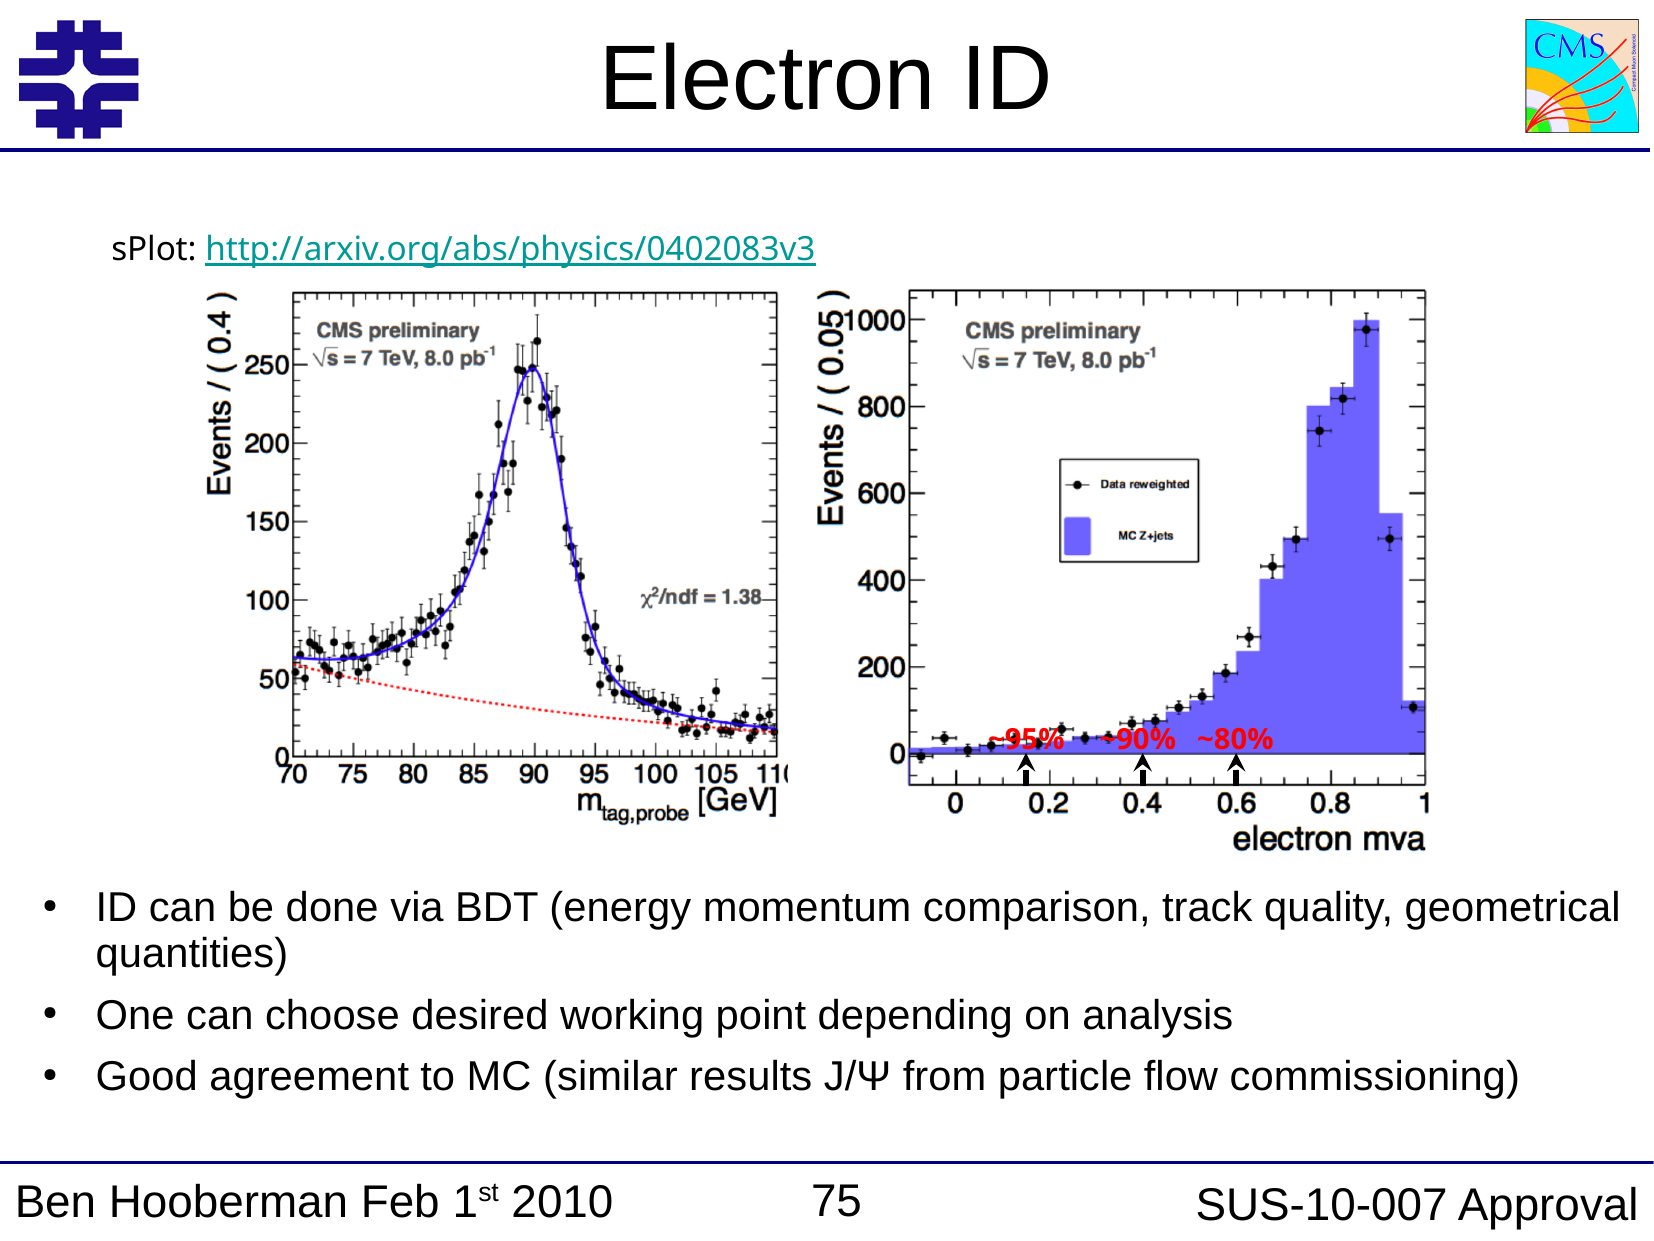

# Electron ID
sPlot: http://arxiv.org/abs/physics/0402083v3
~90%
~95%
~80%
ID can be done via BDT (energy momentum comparison, track quality, geometrical quantities)
One can choose desired working point depending on analysis
Good agreement to MC (similar results J/Ψ from particle flow commissioning)
Niklas Mohr
75